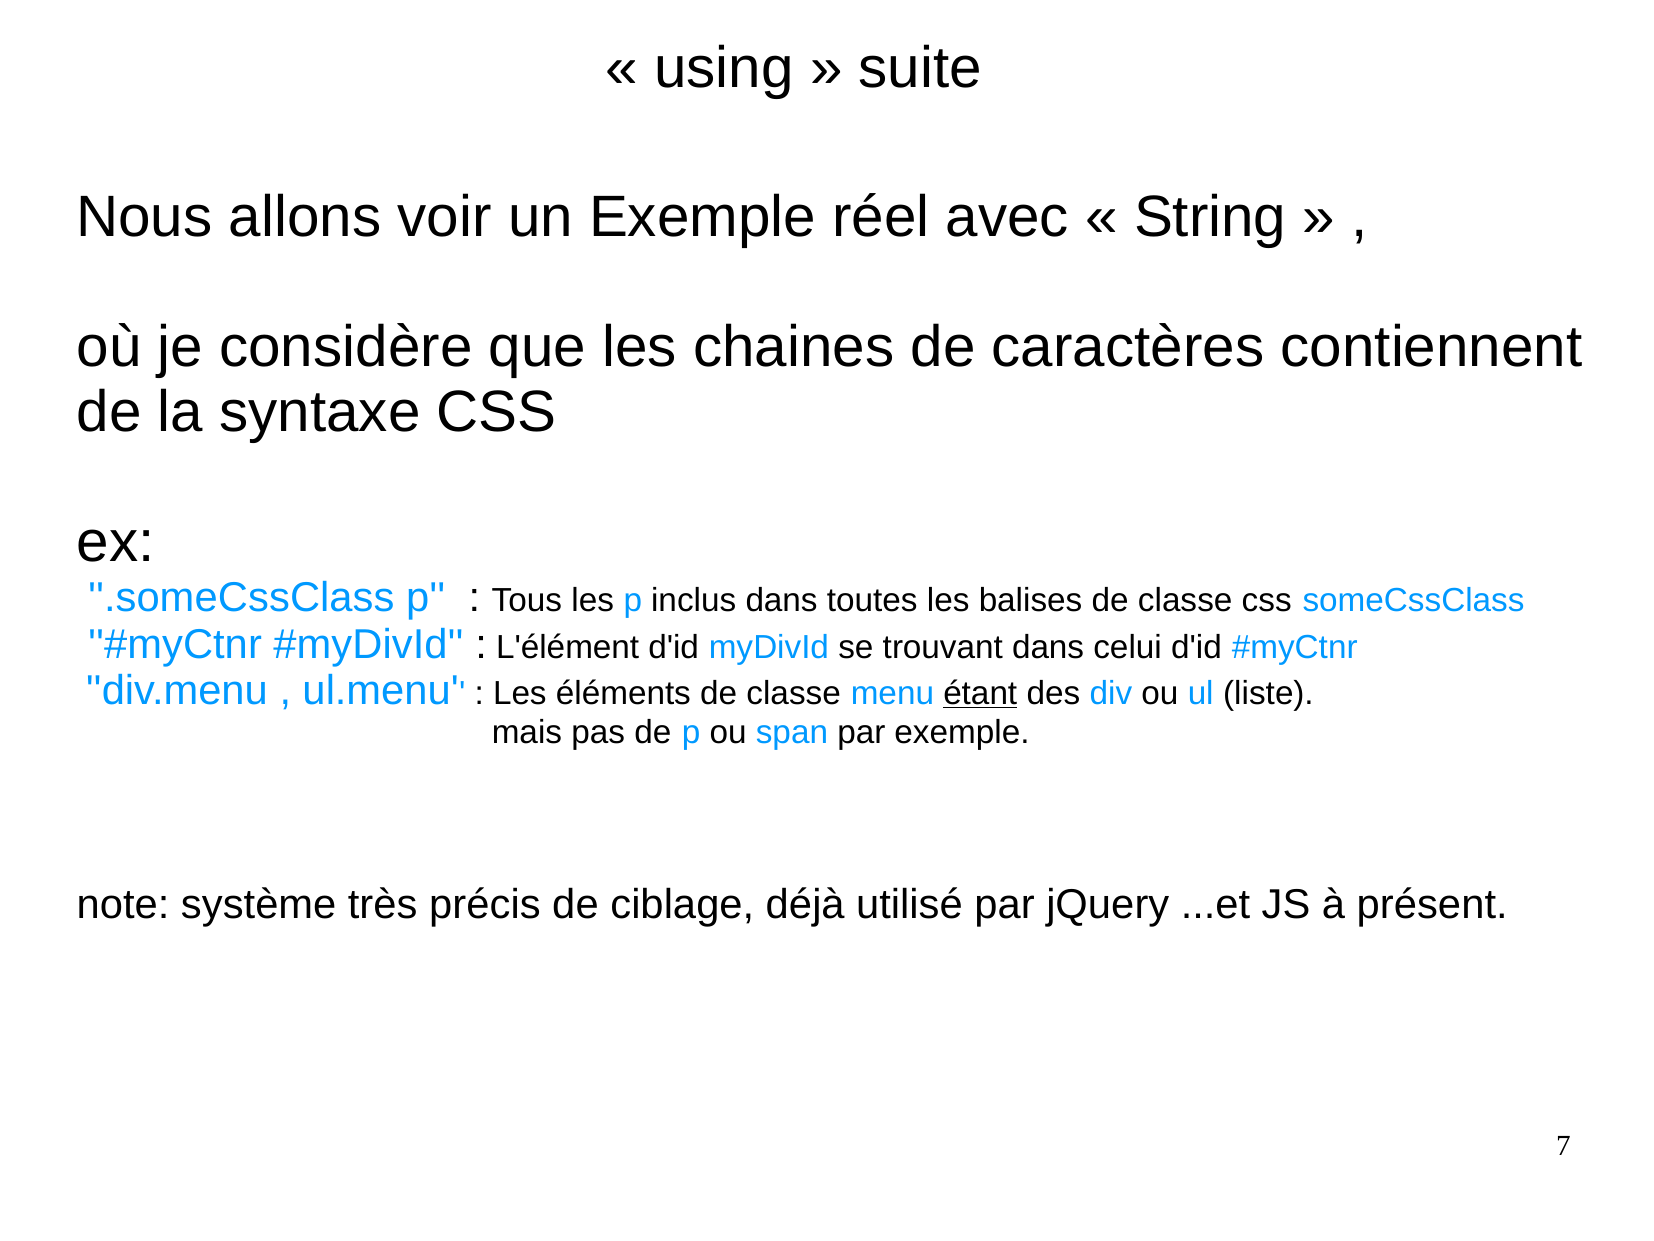

« using » suite
Nous allons voir un Exemple réel avec « String » ,
où je considère que les chaines de caractères contiennent de la syntaxe CSS
ex:
 ''.someCssClass p'' : Tous les p inclus dans toutes les balises de classe css someCssClass
 ''#myCtnr #myDivId'' : L'élément d'id myDivId se trouvant dans celui d'id #myCtnr
 ''div.menu , ul.menu'' : Les éléments de classe menu étant des div ou ul (liste).
 mais pas de p ou span par exemple.
note: système très précis de ciblage, déjà utilisé par jQuery ...et JS à présent.
7